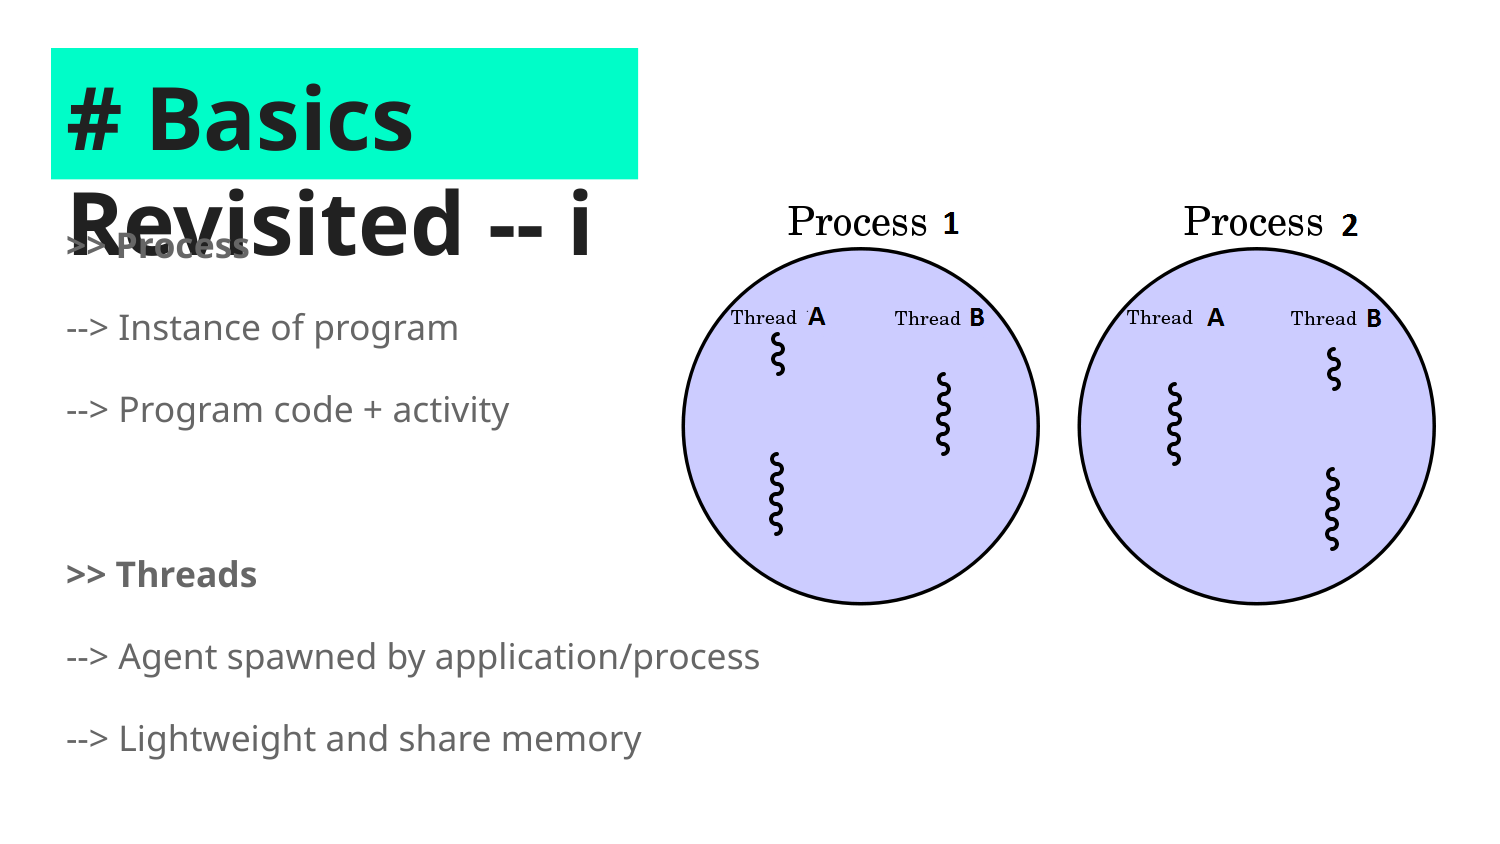

# # Basics Revisited -- i
>> Process
--> Instance of program
--> Program code + activity
>> Threads
--> Agent spawned by application/process
--> Lightweight and share memory